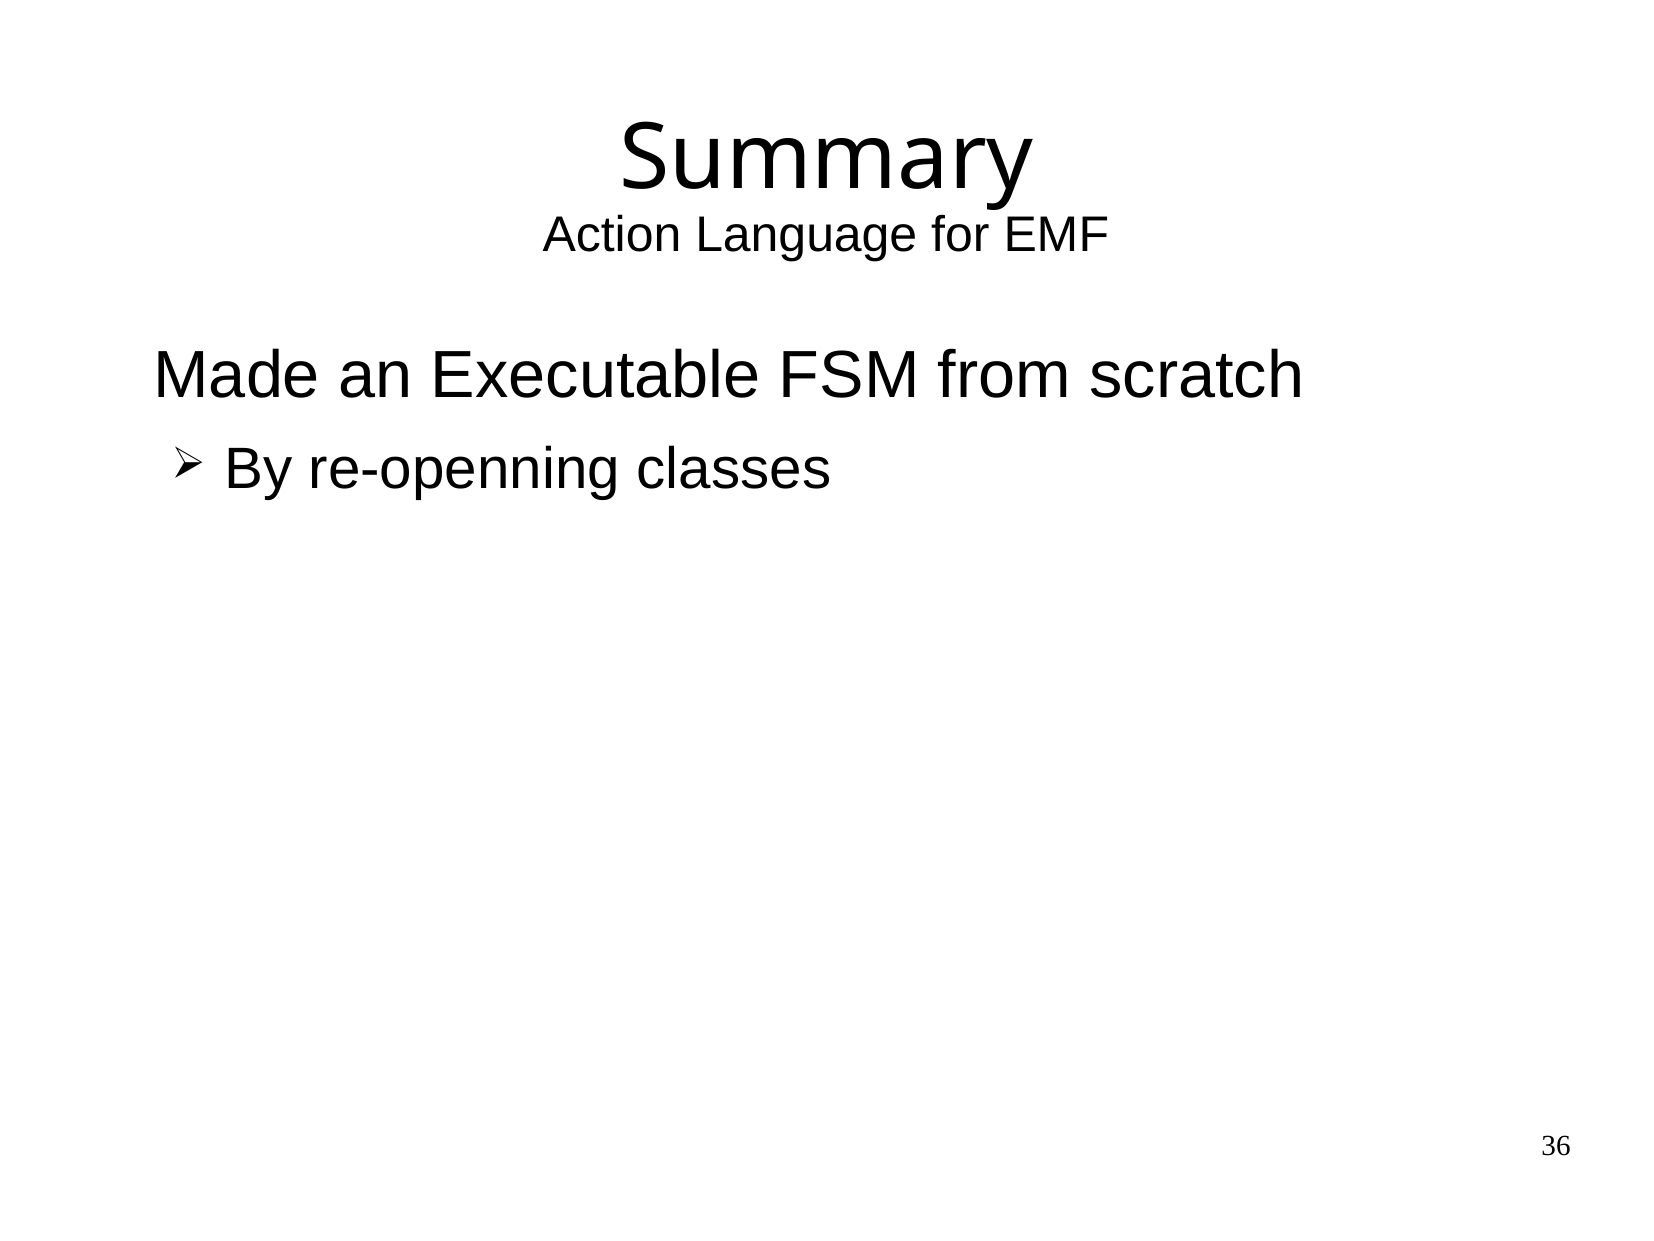

# Summary
Action Language for EMF
Made an Executable FSM from scratch
By re-openning classes
36